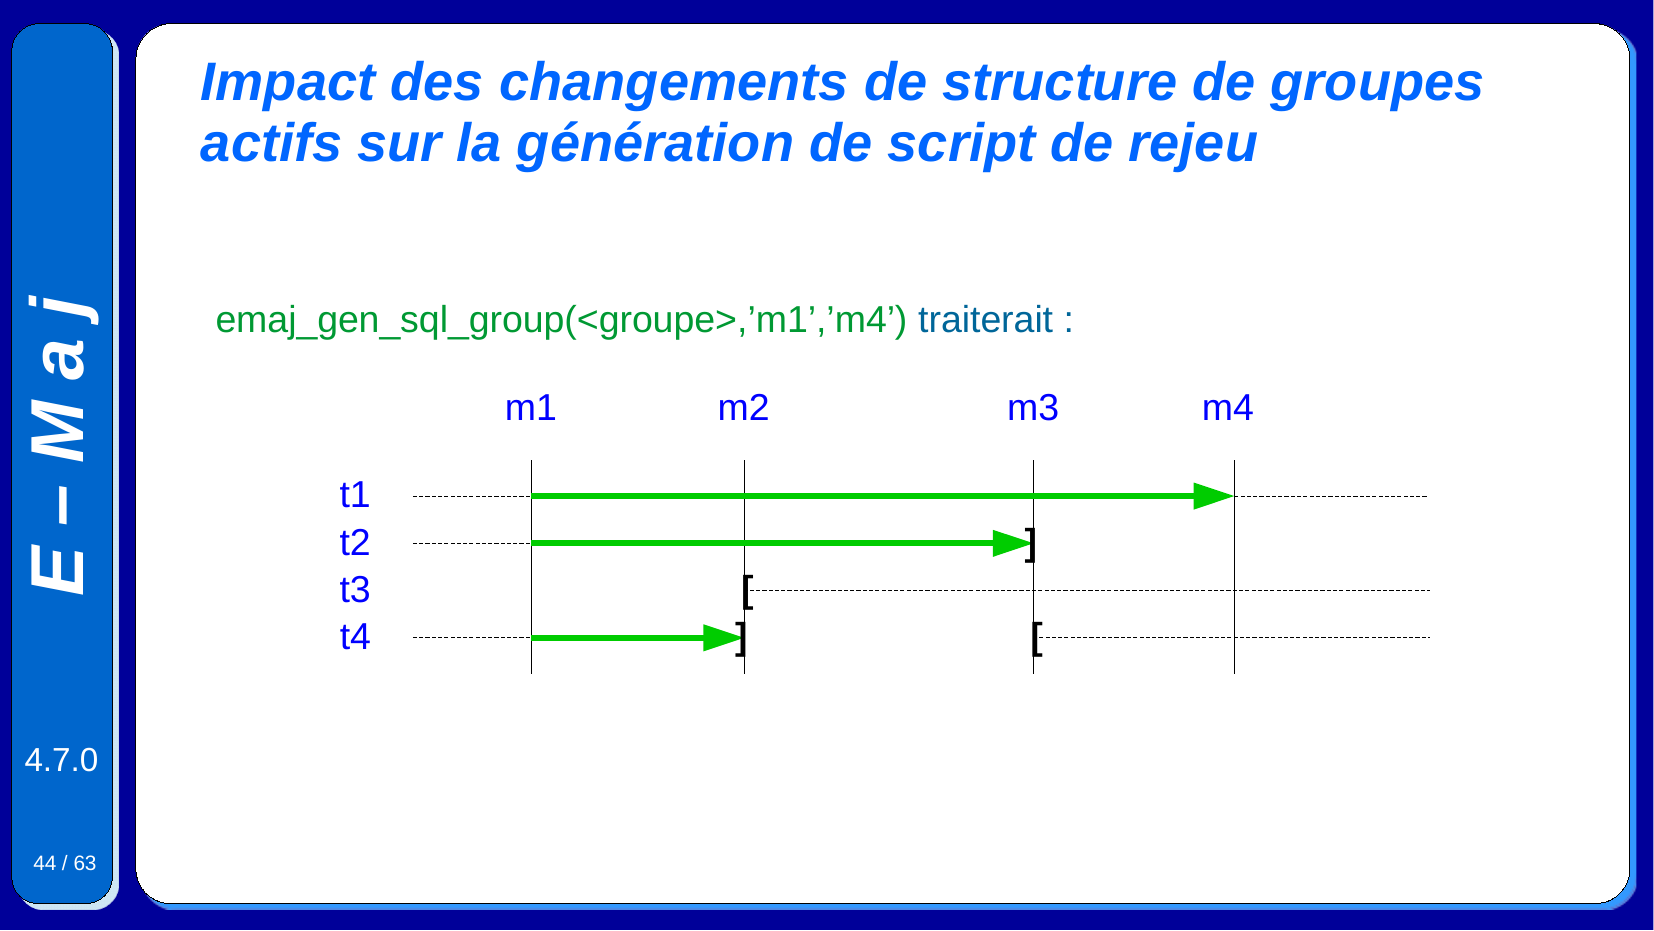

# Impact des changements de structure de groupes actifs sur la génération de script de rejeu
emaj_gen_sql_group(<groupe>,’m1’,’m4’) traiterait :
m1
m2
m3
m4
t1
t2
]
t3
[
t4
]
[